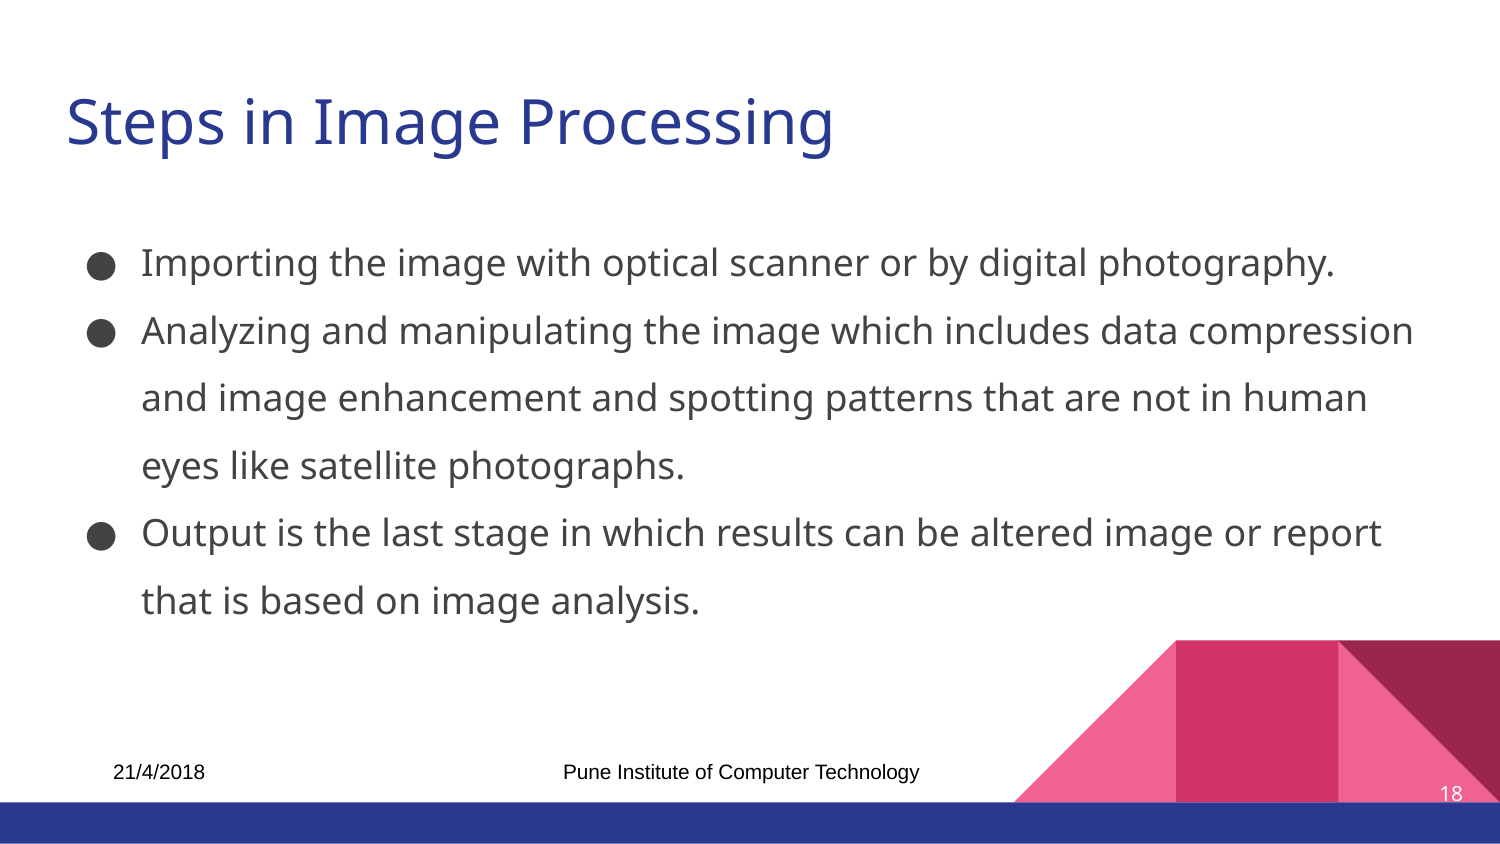

# Steps in Image Processing
Importing the image with optical scanner or by digital photography.
Analyzing and manipulating the image which includes data compression and image enhancement and spotting patterns that are not in human eyes like satellite photographs.
Output is the last stage in which results can be altered image or report that is based on image analysis.